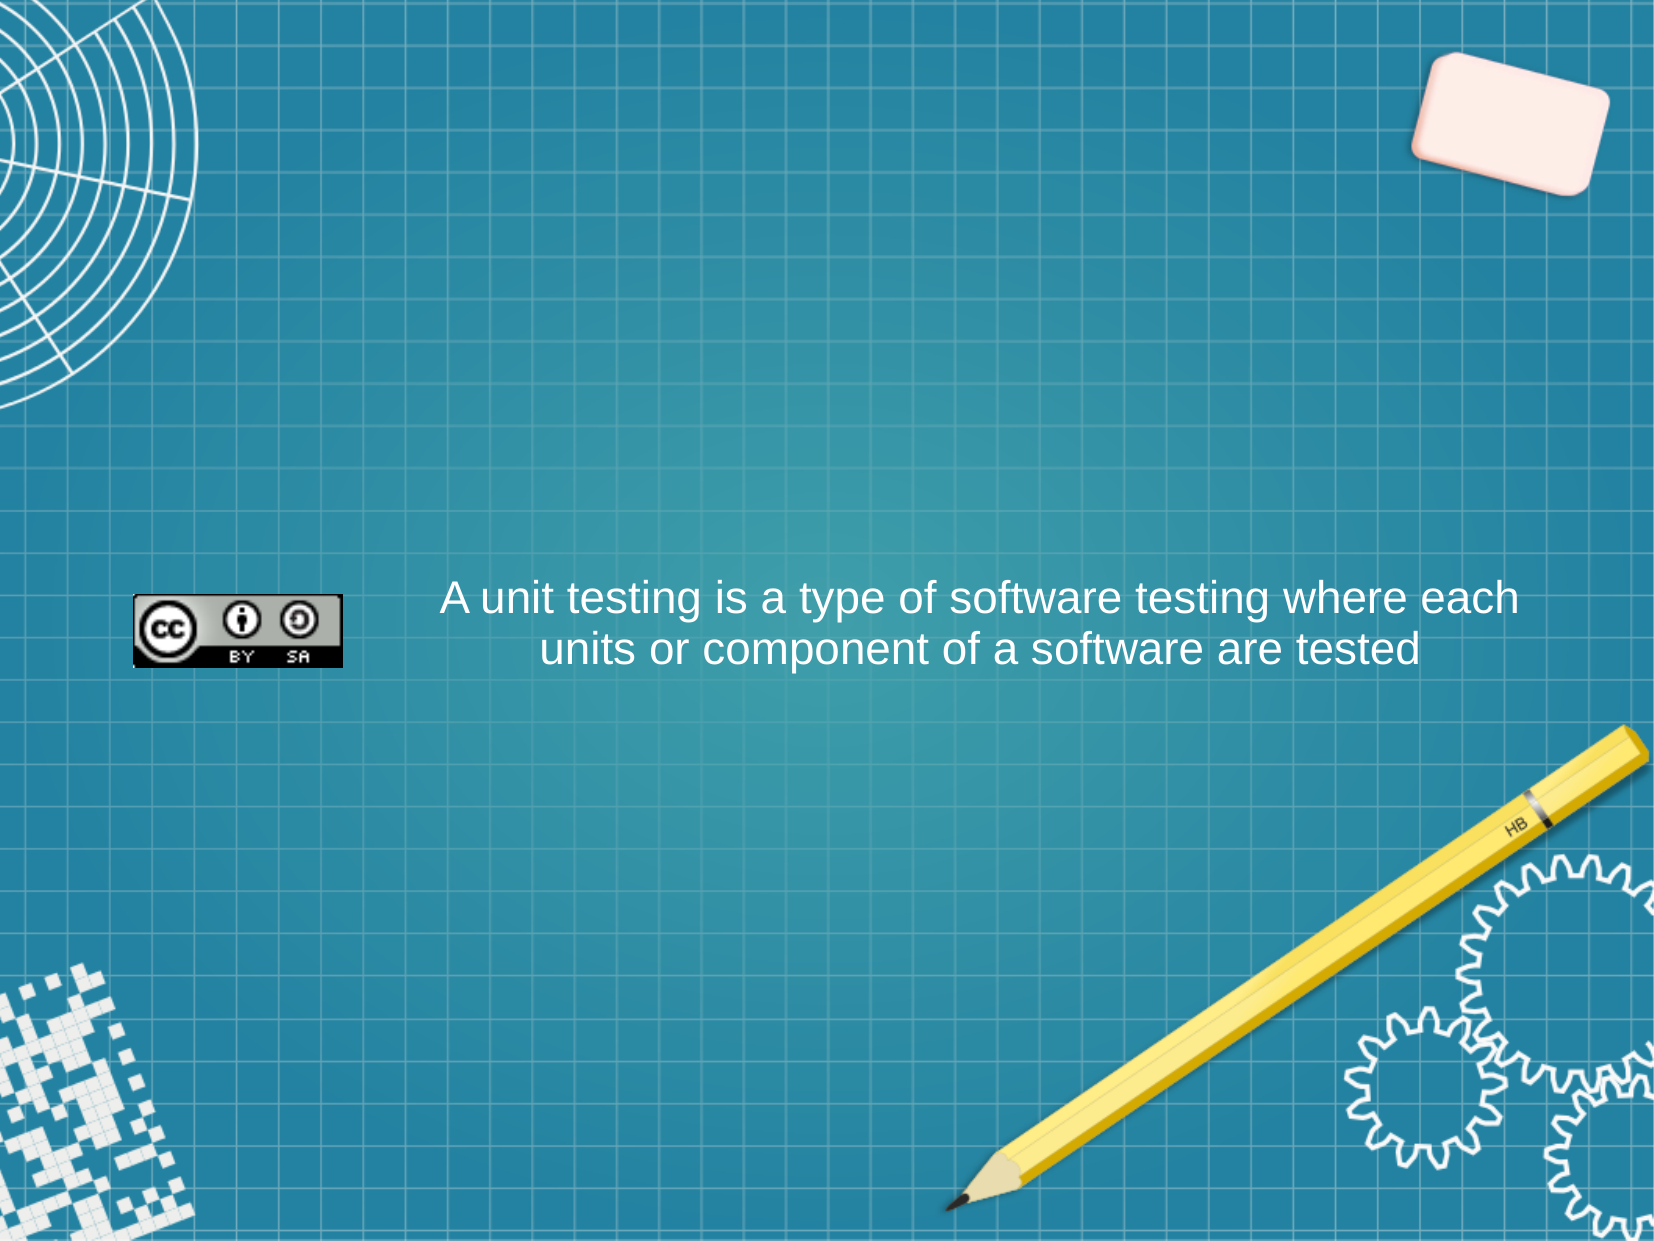

# A unit testing is a type of software testing where each units or component of a software are tested